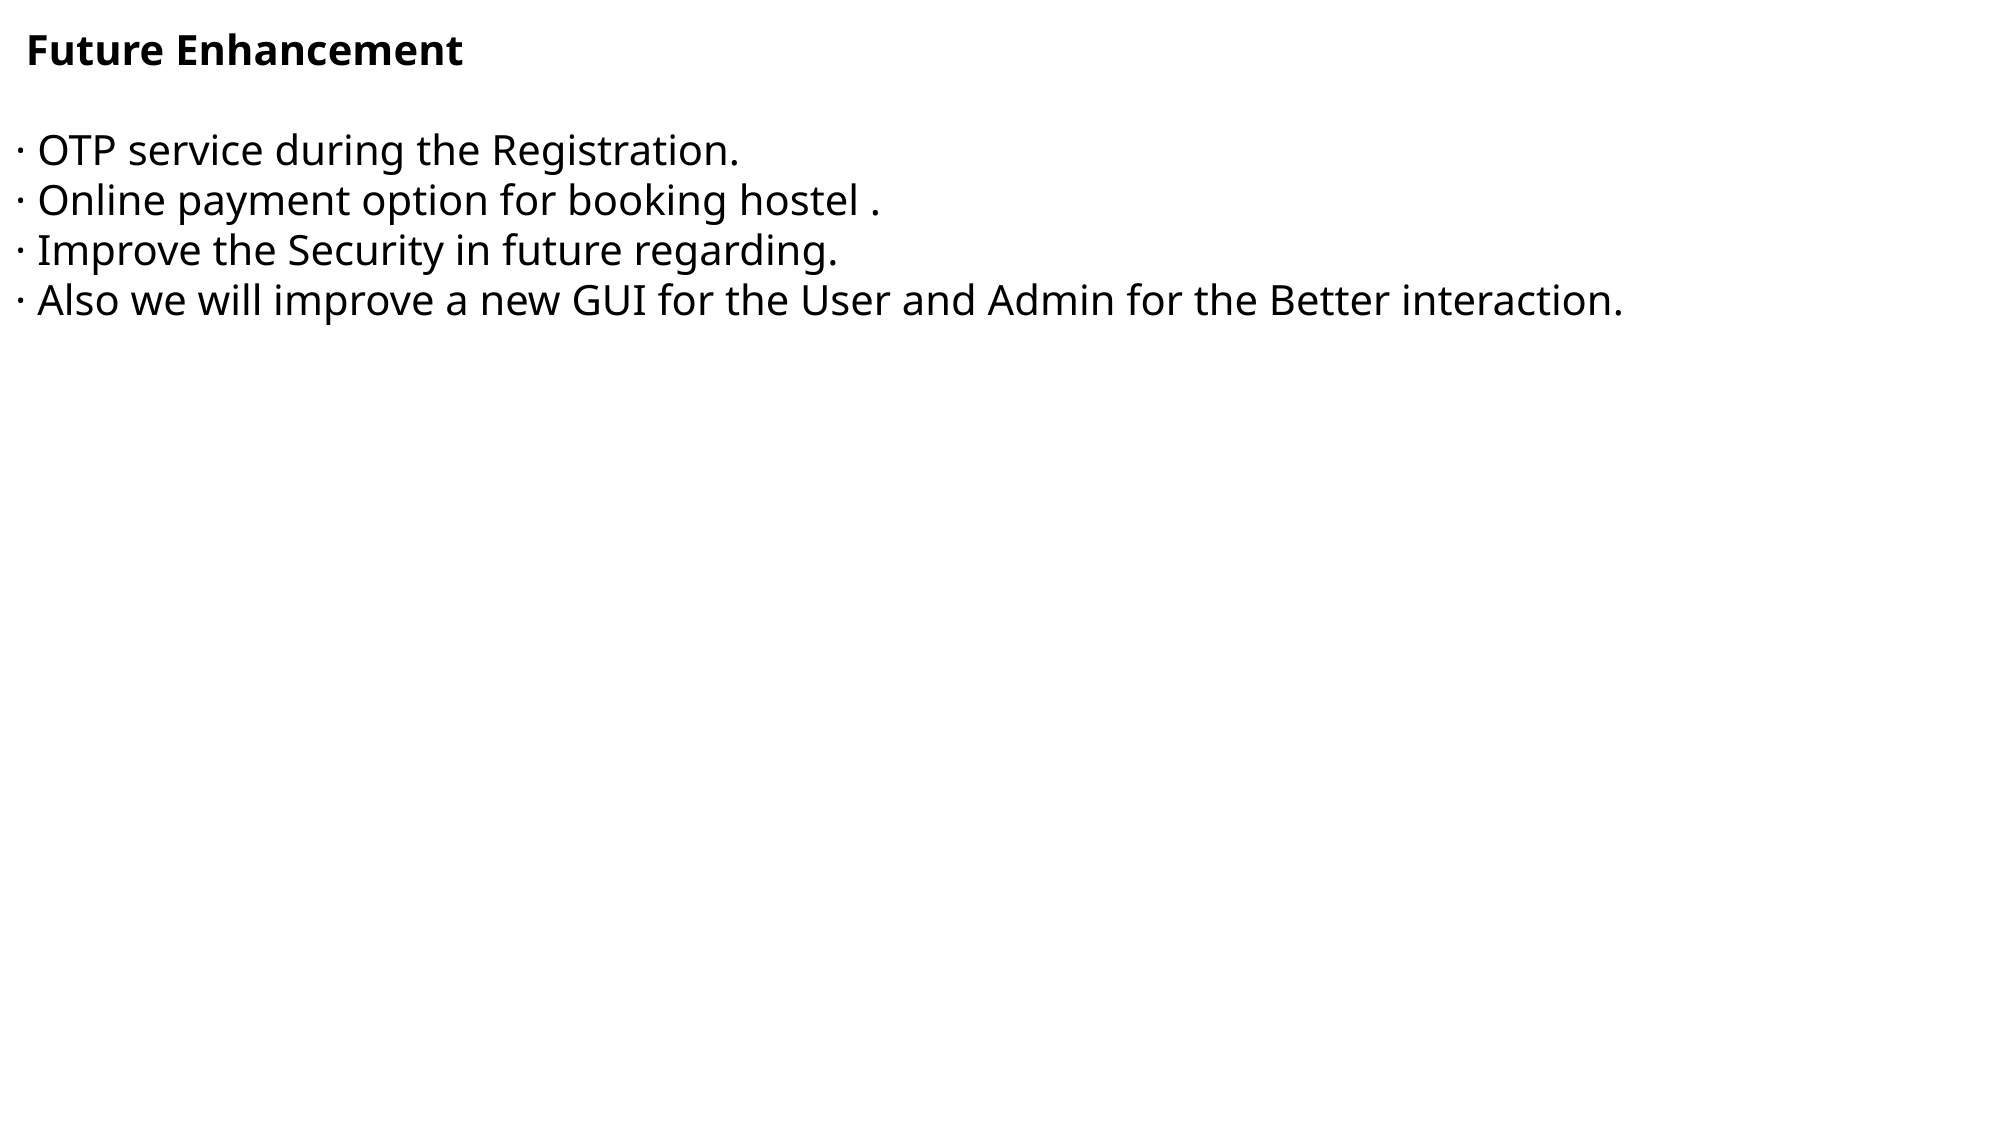

Future Enhancement
· OTP service during the Registration.
· Online payment option for booking hostel .
· Improve the Security in future regarding.
· Also we will improve a new GUI for the User and Admin for the Better interaction.